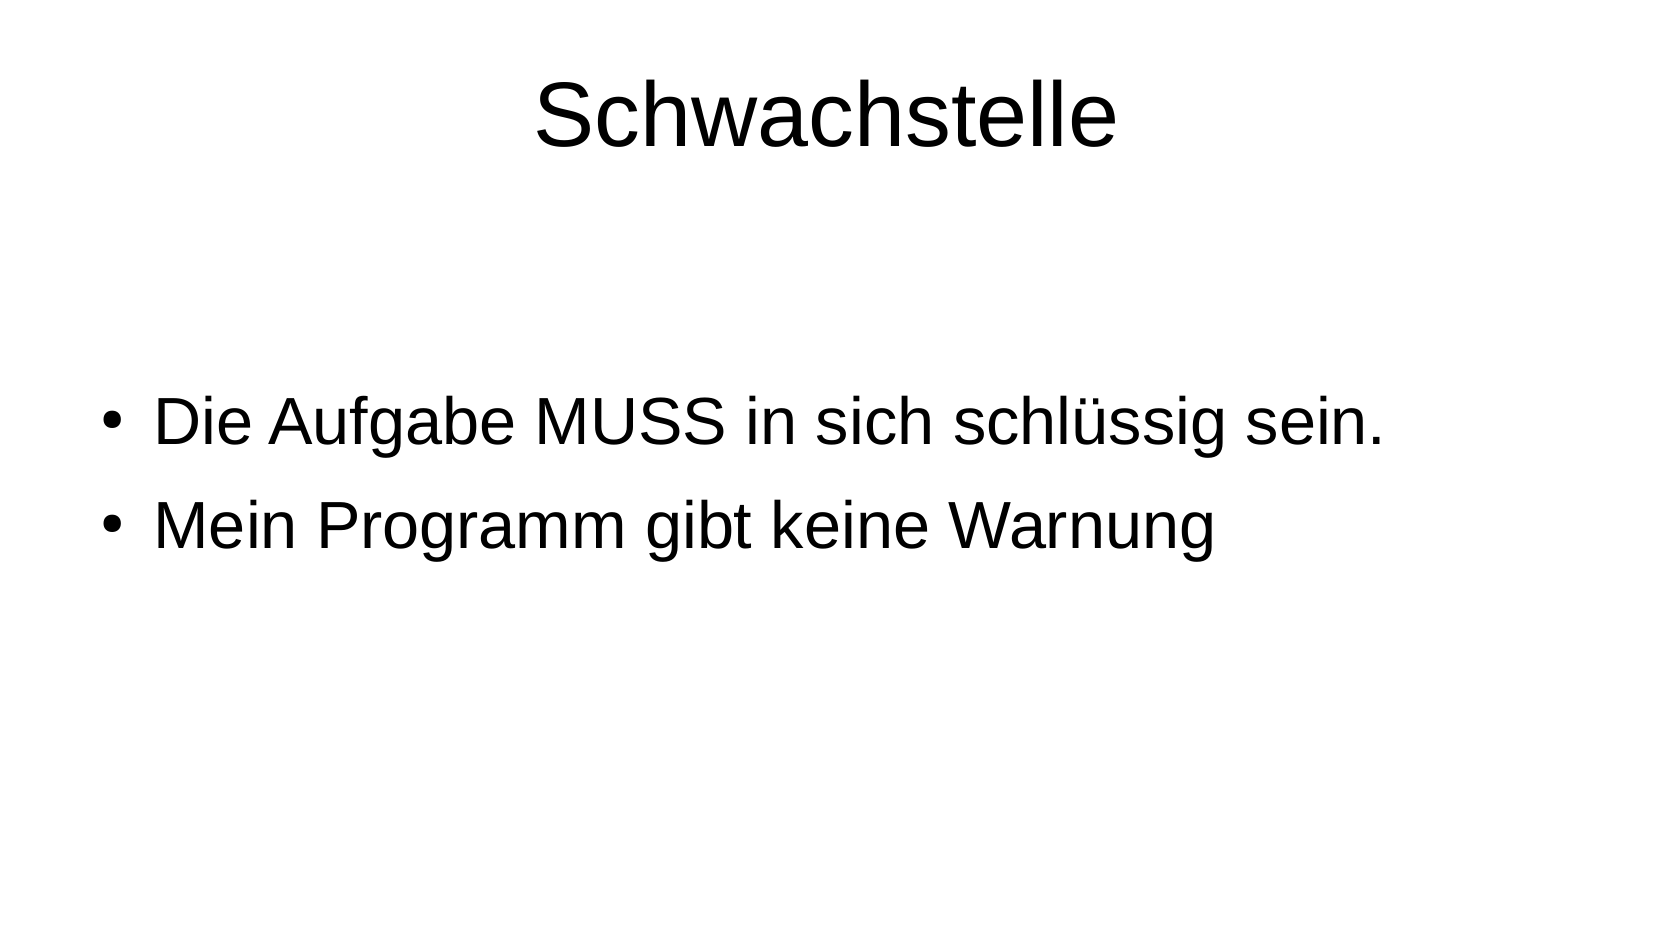

# Schwachstelle
Die Aufgabe MUSS in sich schlüssig sein.
Mein Programm gibt keine Warnung